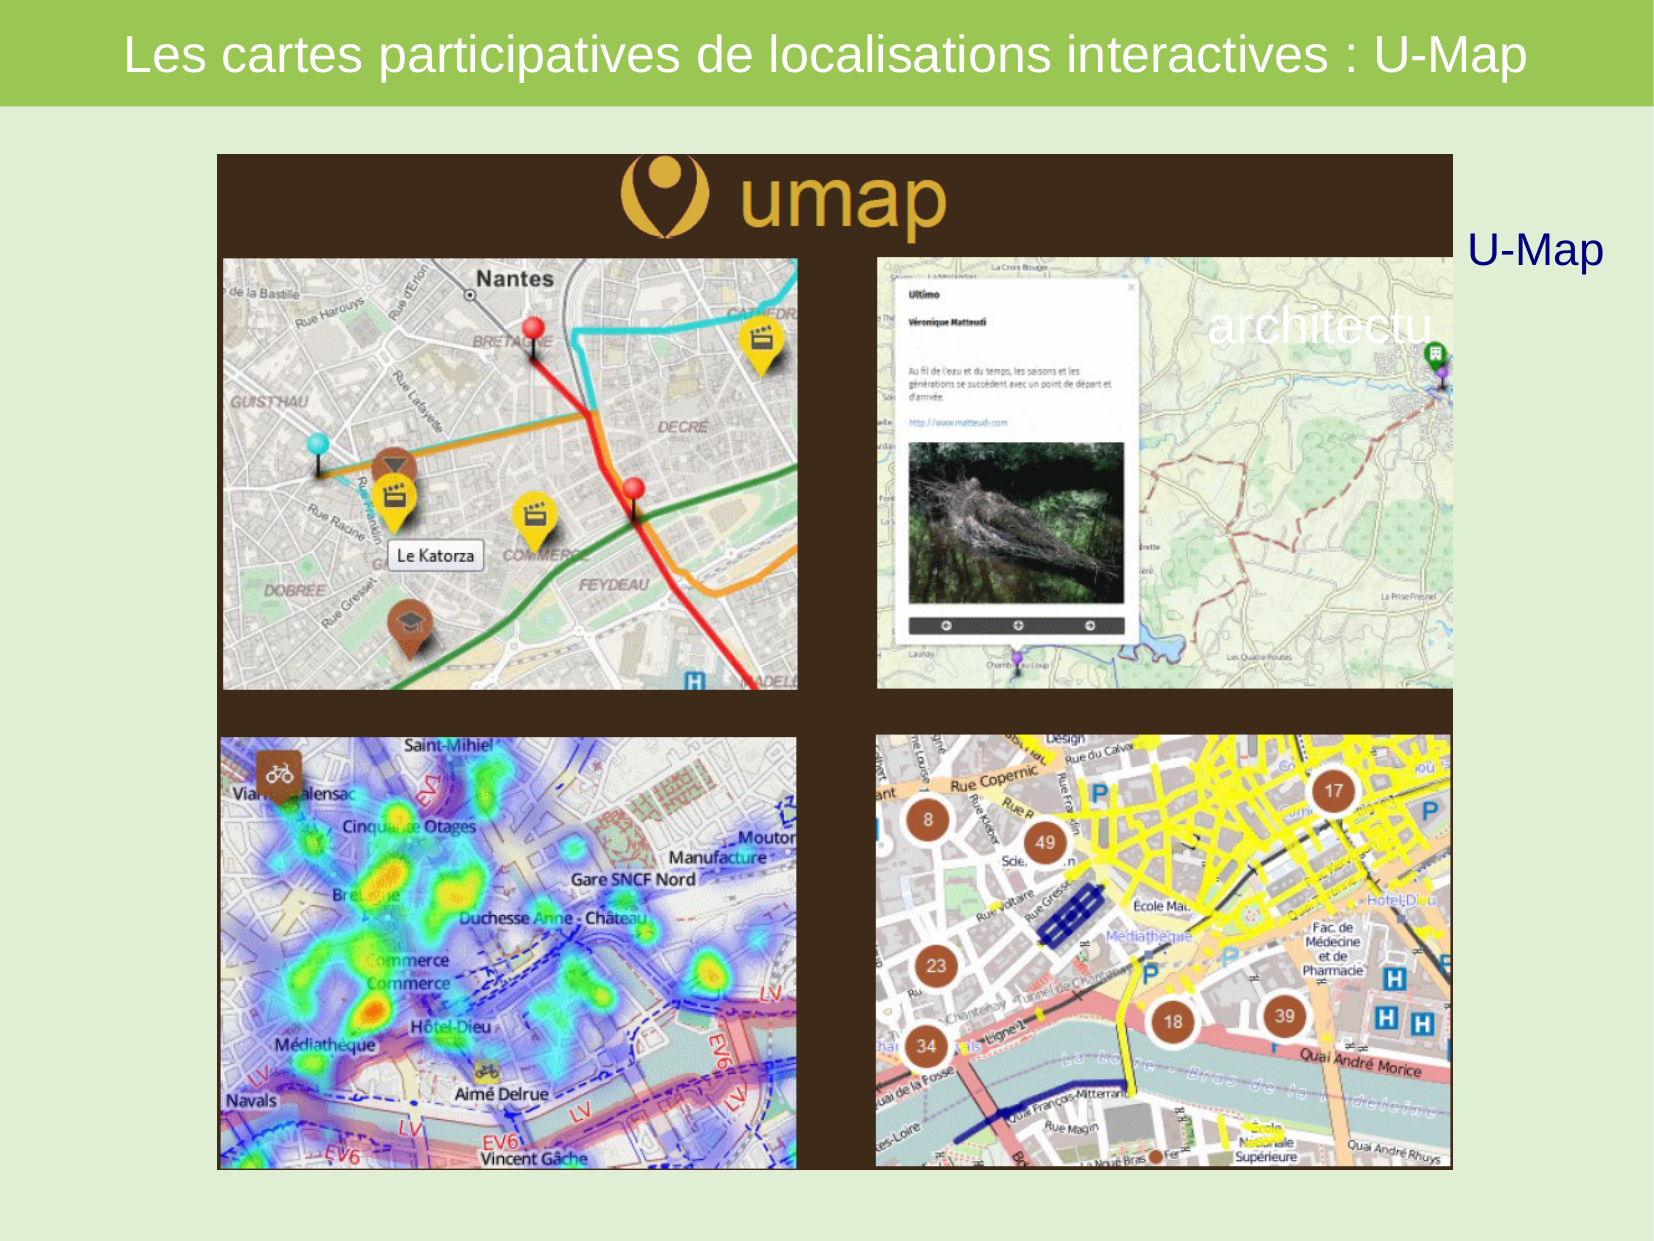

# Les cartes participatives de localisations interactives : U-Map
 U-Map
architectu